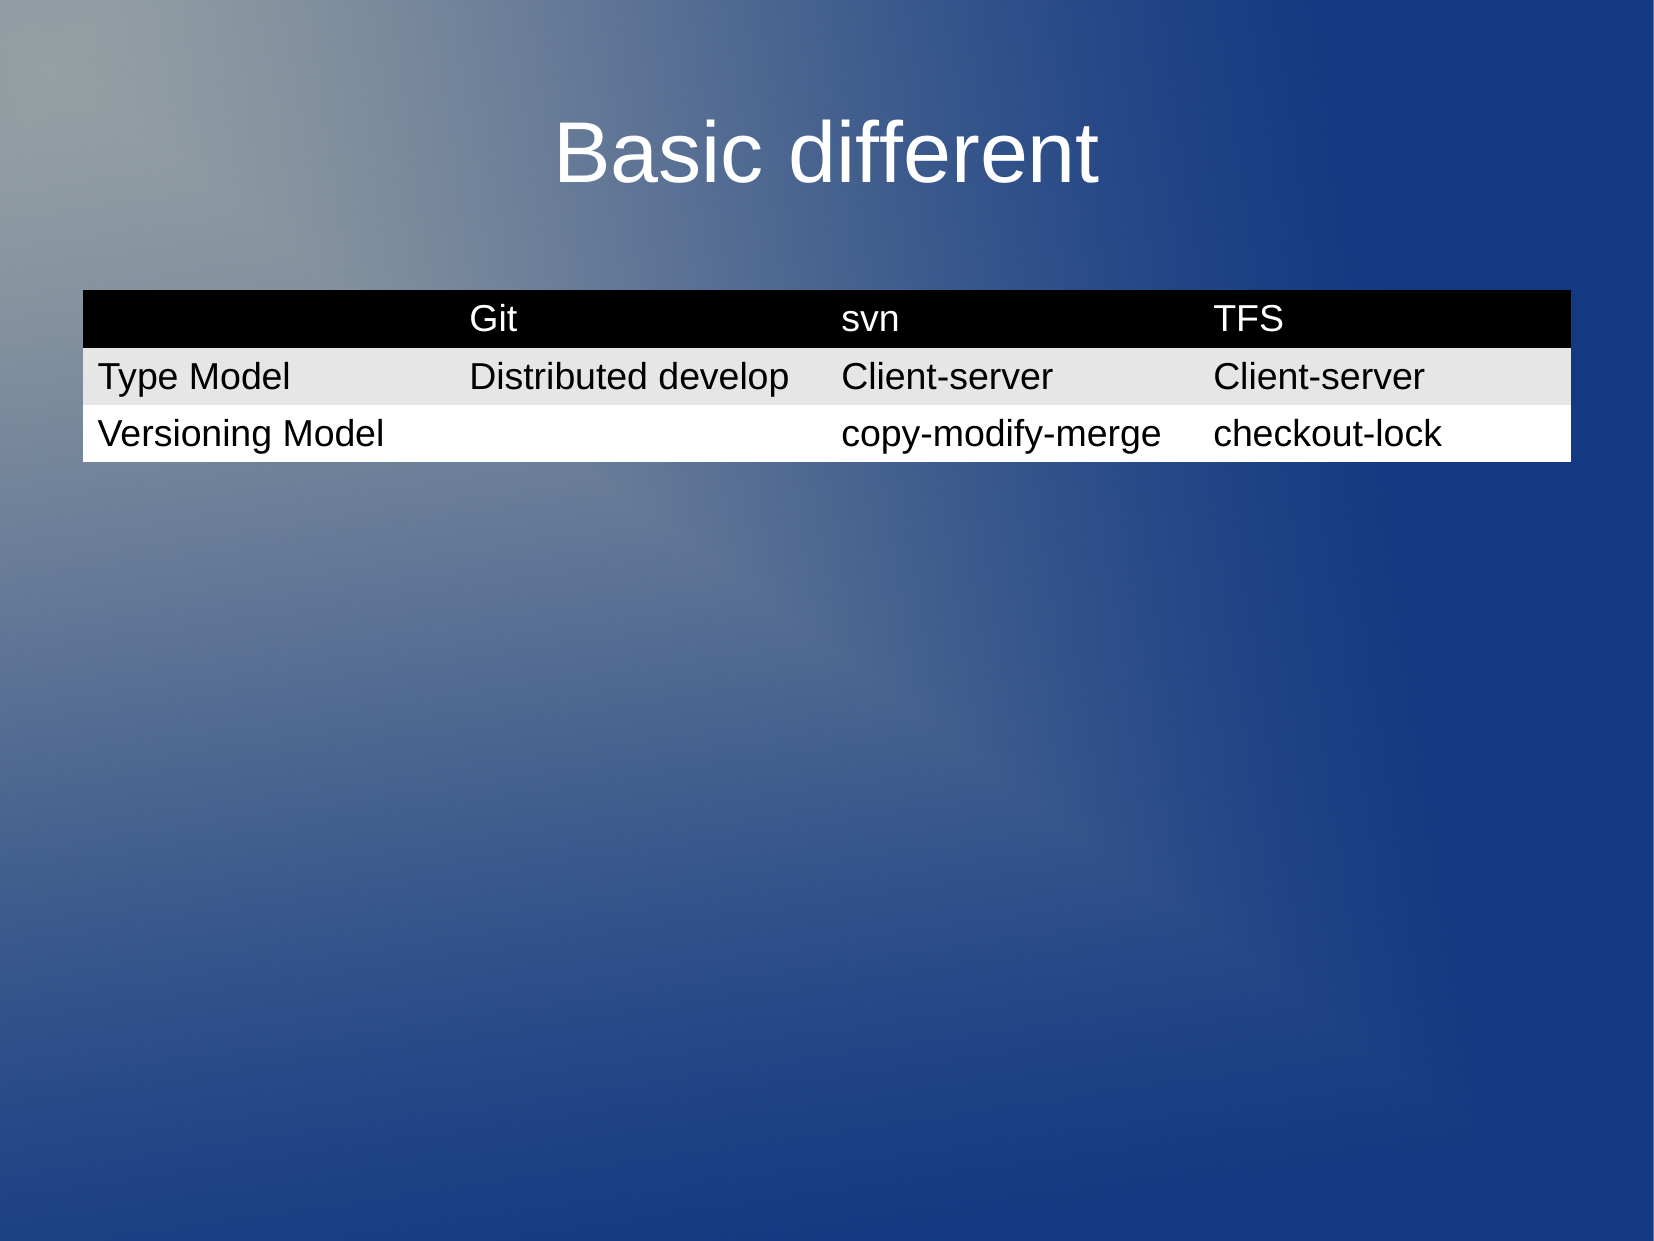

# Basic different
| | Git | svn | TFS |
| --- | --- | --- | --- |
| Type Model | Distributed develop | Client-server | Client-server |
| Versioning Model | | copy-modify-merge | checkout-lock |